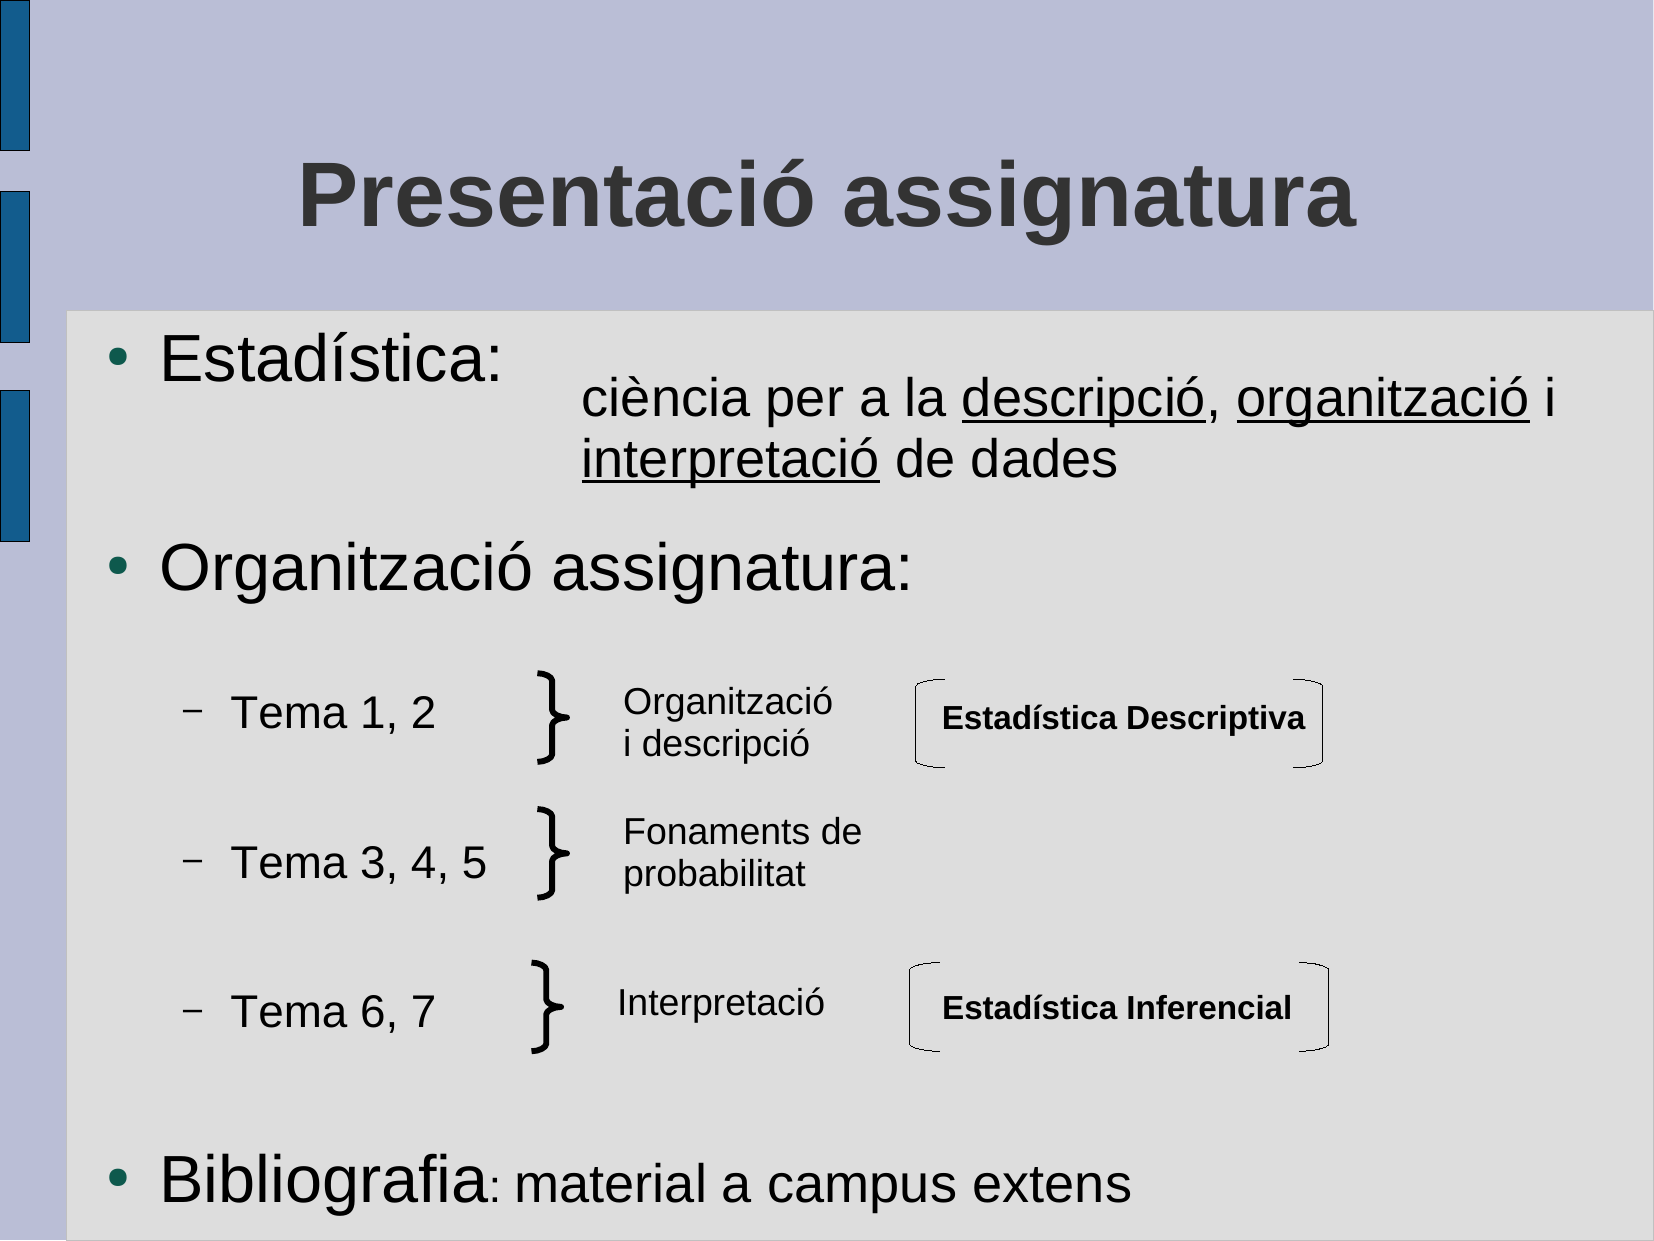

# Presentació assignatura
Estadística:
Organització assignatura:
Tema 1, 2
Tema 3, 4, 5
Tema 6, 7
Bibliografia: material a campus extens
ciència per a la descripció, organització i interpretació de dades
Organització i descripció
Estadística Descriptiva
Fonaments de probabilitat
Interpretació
Estadística Inferencial